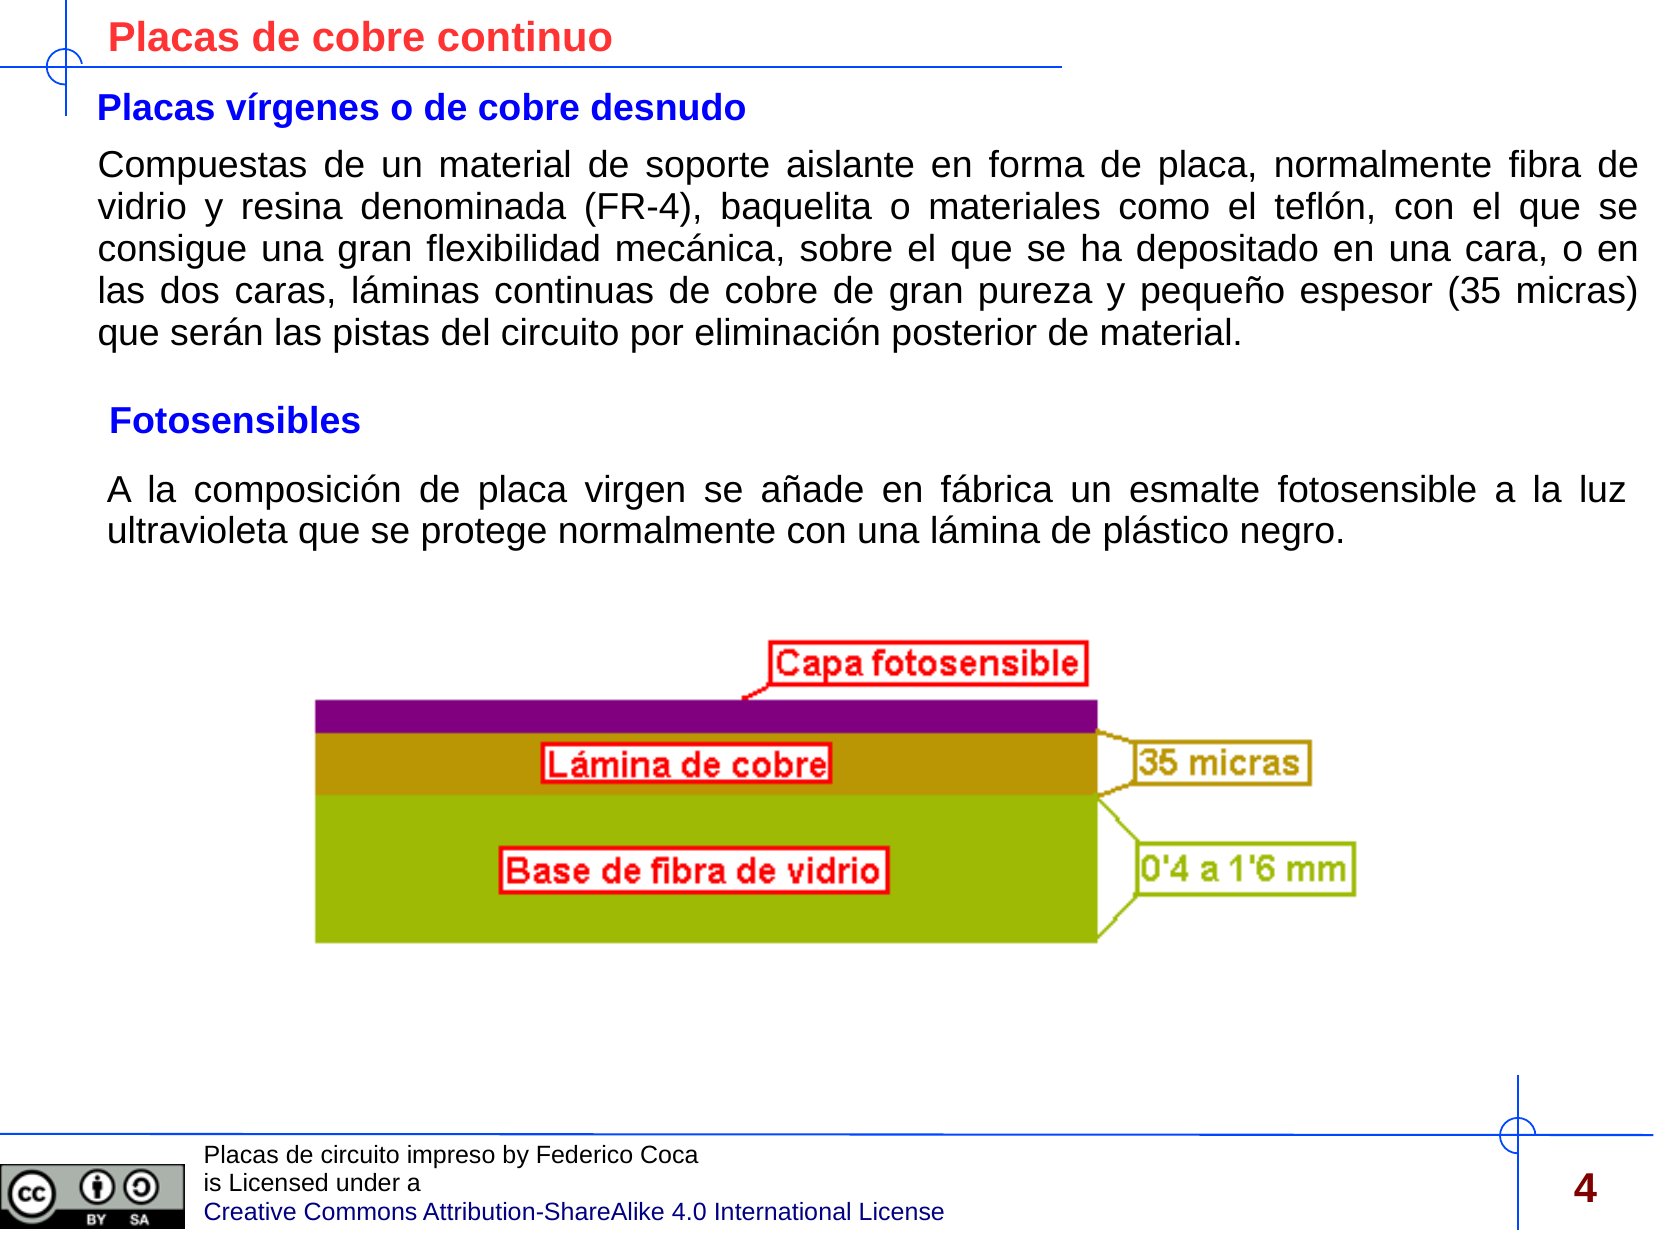

Placas de cobre continuo
Placas vírgenes o de cobre desnudo
Compuestas de un material de soporte aislante en forma de placa, normalmente fibra de vidrio y resina denominada (FR-4), baquelita o materiales como el teflón, con el que se consigue una gran flexibilidad mecánica, sobre el que se ha depositado en una cara, o en las dos caras, láminas continuas de cobre de gran pureza y pequeño espesor (35 micras) que serán las pistas del circuito por eliminación posterior de material.
Fotosensibles
A la composición de placa virgen se añade en fábrica un esmalte fotosensible a la luz ultravioleta que se protege normalmente con una lámina de plástico negro.
Placas de circuito impreso by Federico Coca
is Licensed under a Creative Commons Attribution-ShareAlike 4.0 International License